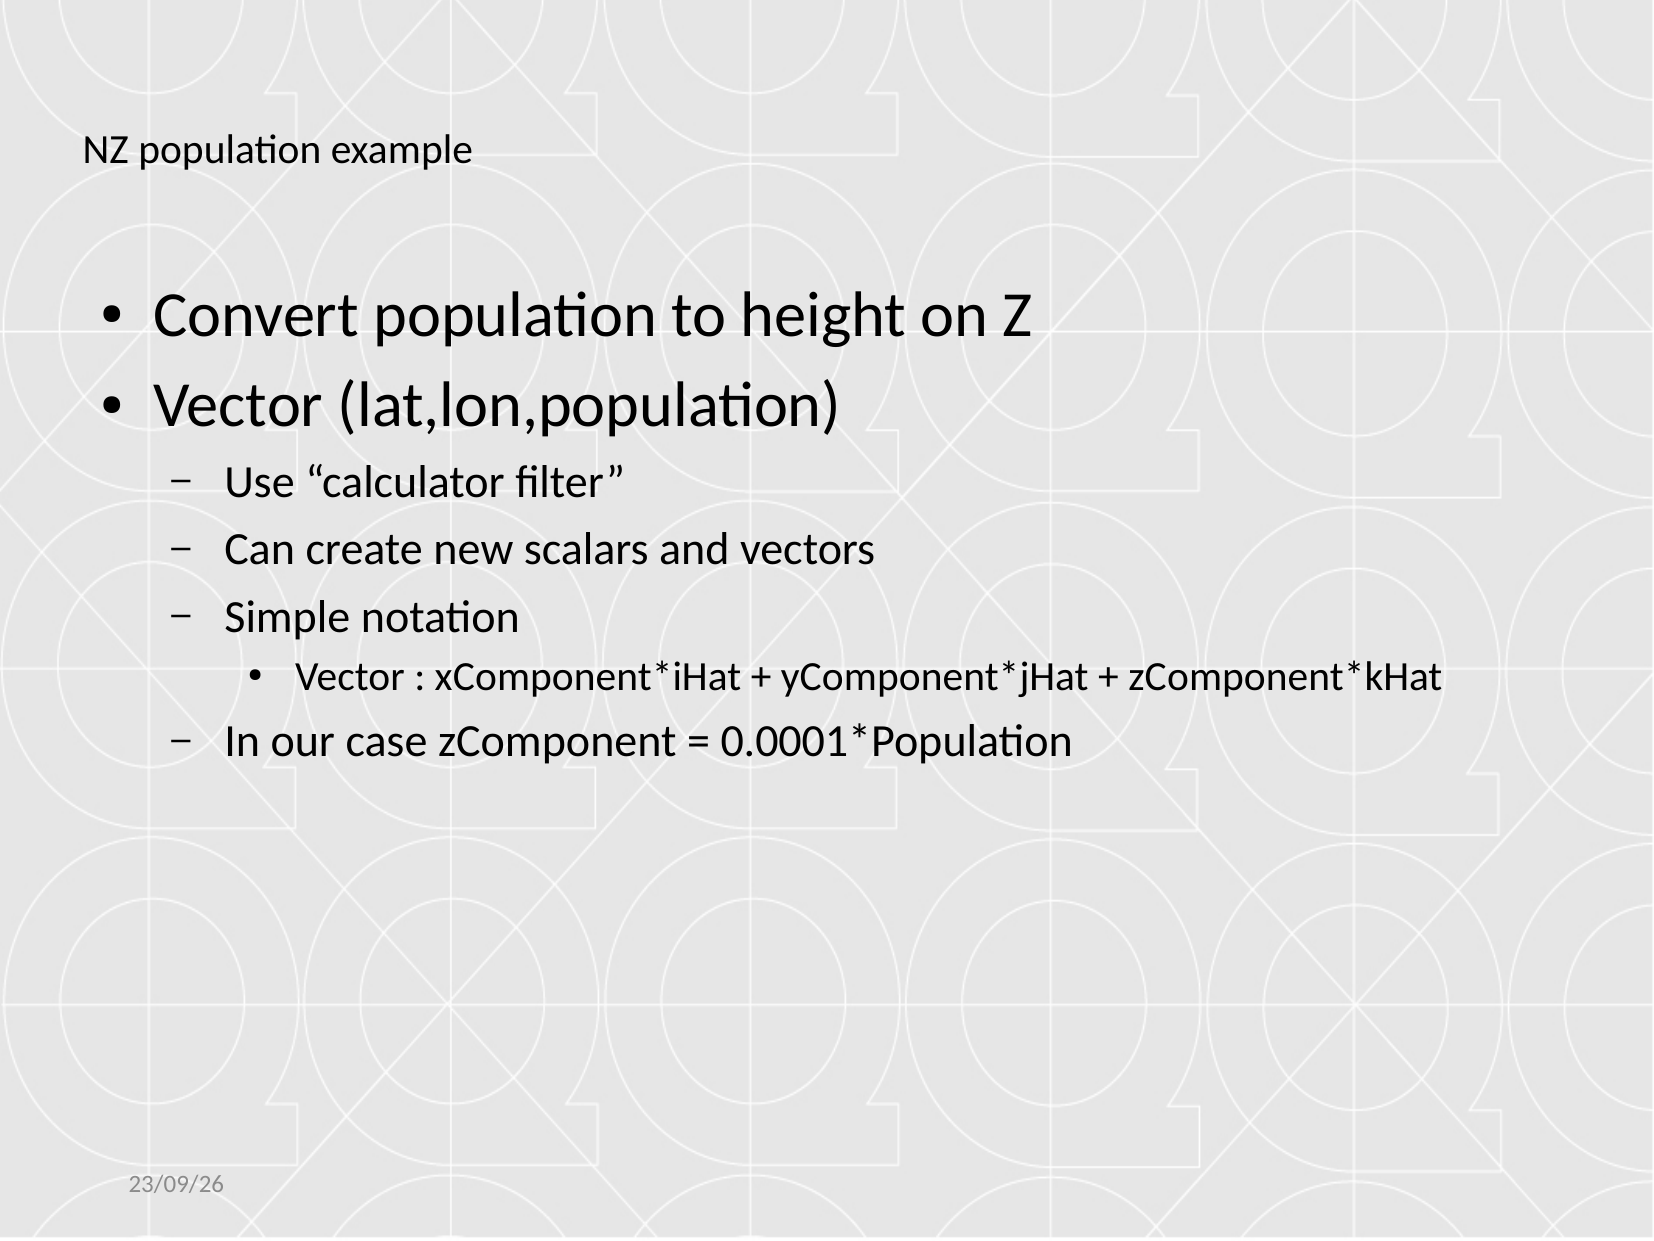

# NZ population example
Convert population to height on Z
Vector (lat,lon,population)
Use “calculator filter”
Can create new scalars and vectors
Simple notation
Vector : xComponent*iHat + yComponent*jHat + zComponent*kHat
In our case zComponent = 0.0001*Population